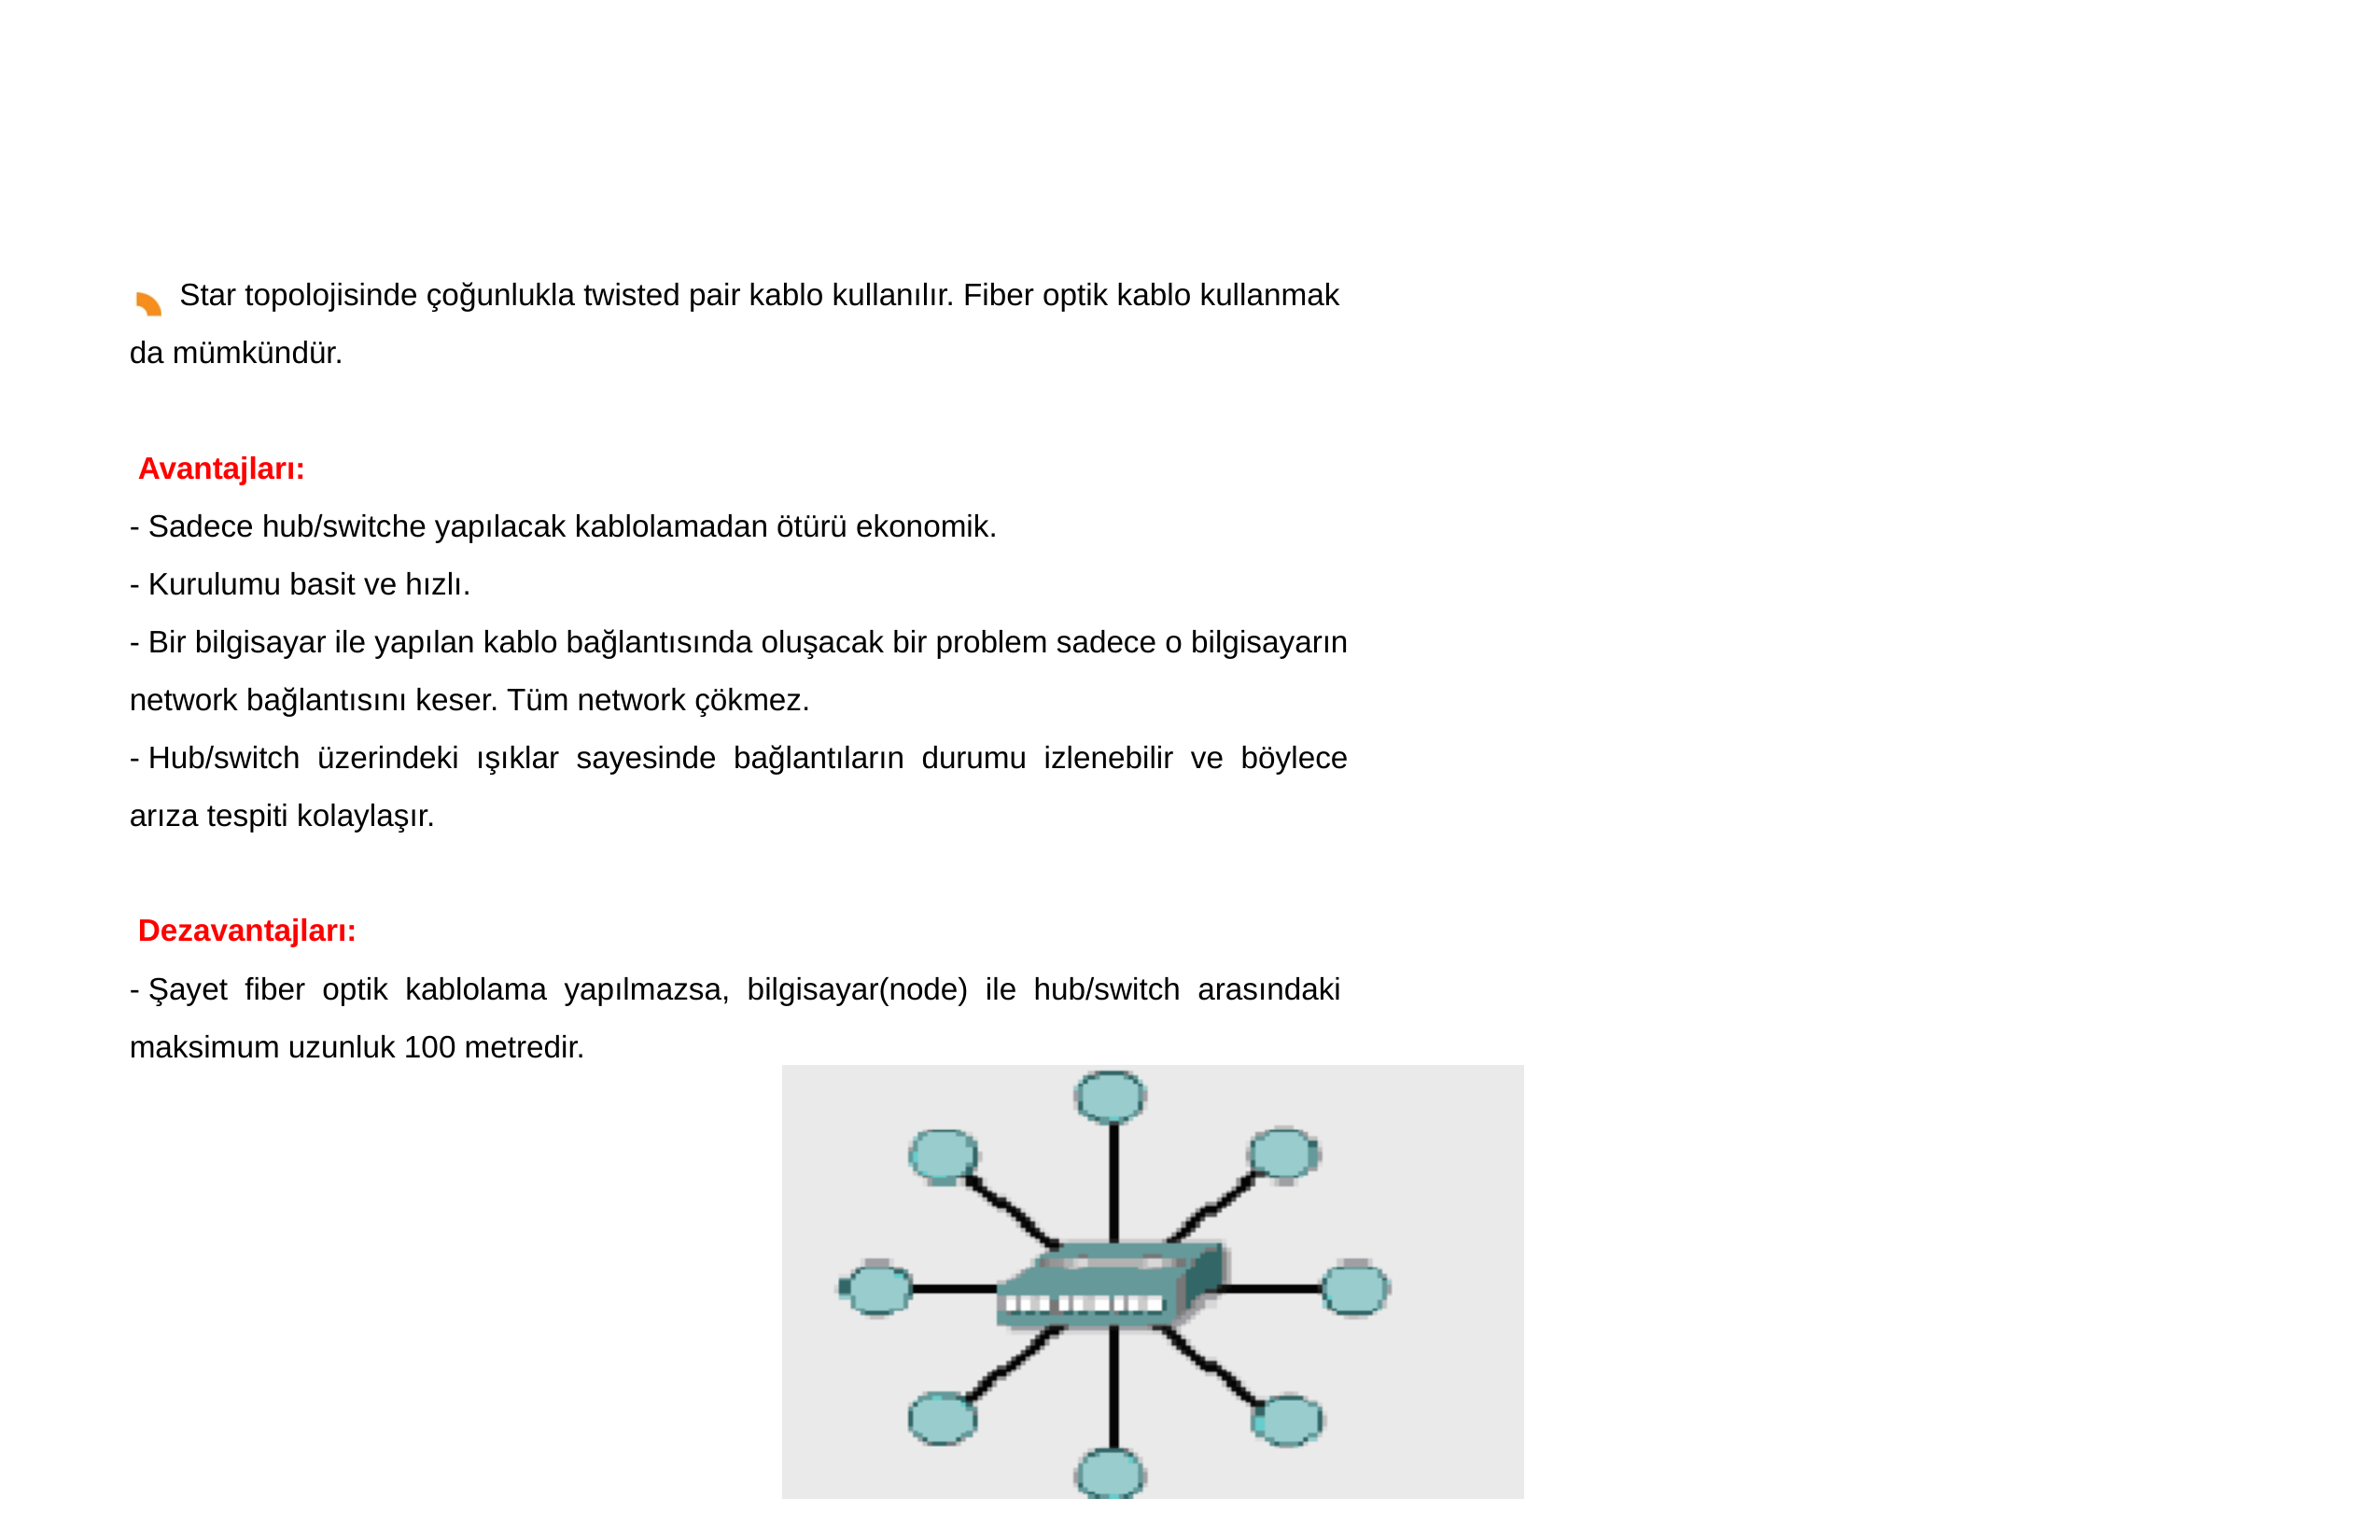

Star topolojisinde çoğunlukla twisted pair kablo kullanılır. Fiber optik kablo kullanmak
da mümkündür.
 Avantajları:
- Sadece hub/switche yapılacak kablolamadan ötürü ekonomik.
- Kurulumu basit ve hızlı.
- Bir bilgisayar ile yapılan kablo bağlantısında oluşacak bir problem sadece o bilgisayarın
network bağlantısını keser. Tüm network çökmez.
- Hub/switch üzerindeki ışıklar sayesinde bağlantıların durumu izlenebilir ve böylece
arıza tespiti kolaylaşır.
 Dezavantajları:
- Şayet fiber optik kablolama yapılmazsa, bilgisayar(node) ile hub/switch arasındaki
maksimum uzunluk 100 metredir.